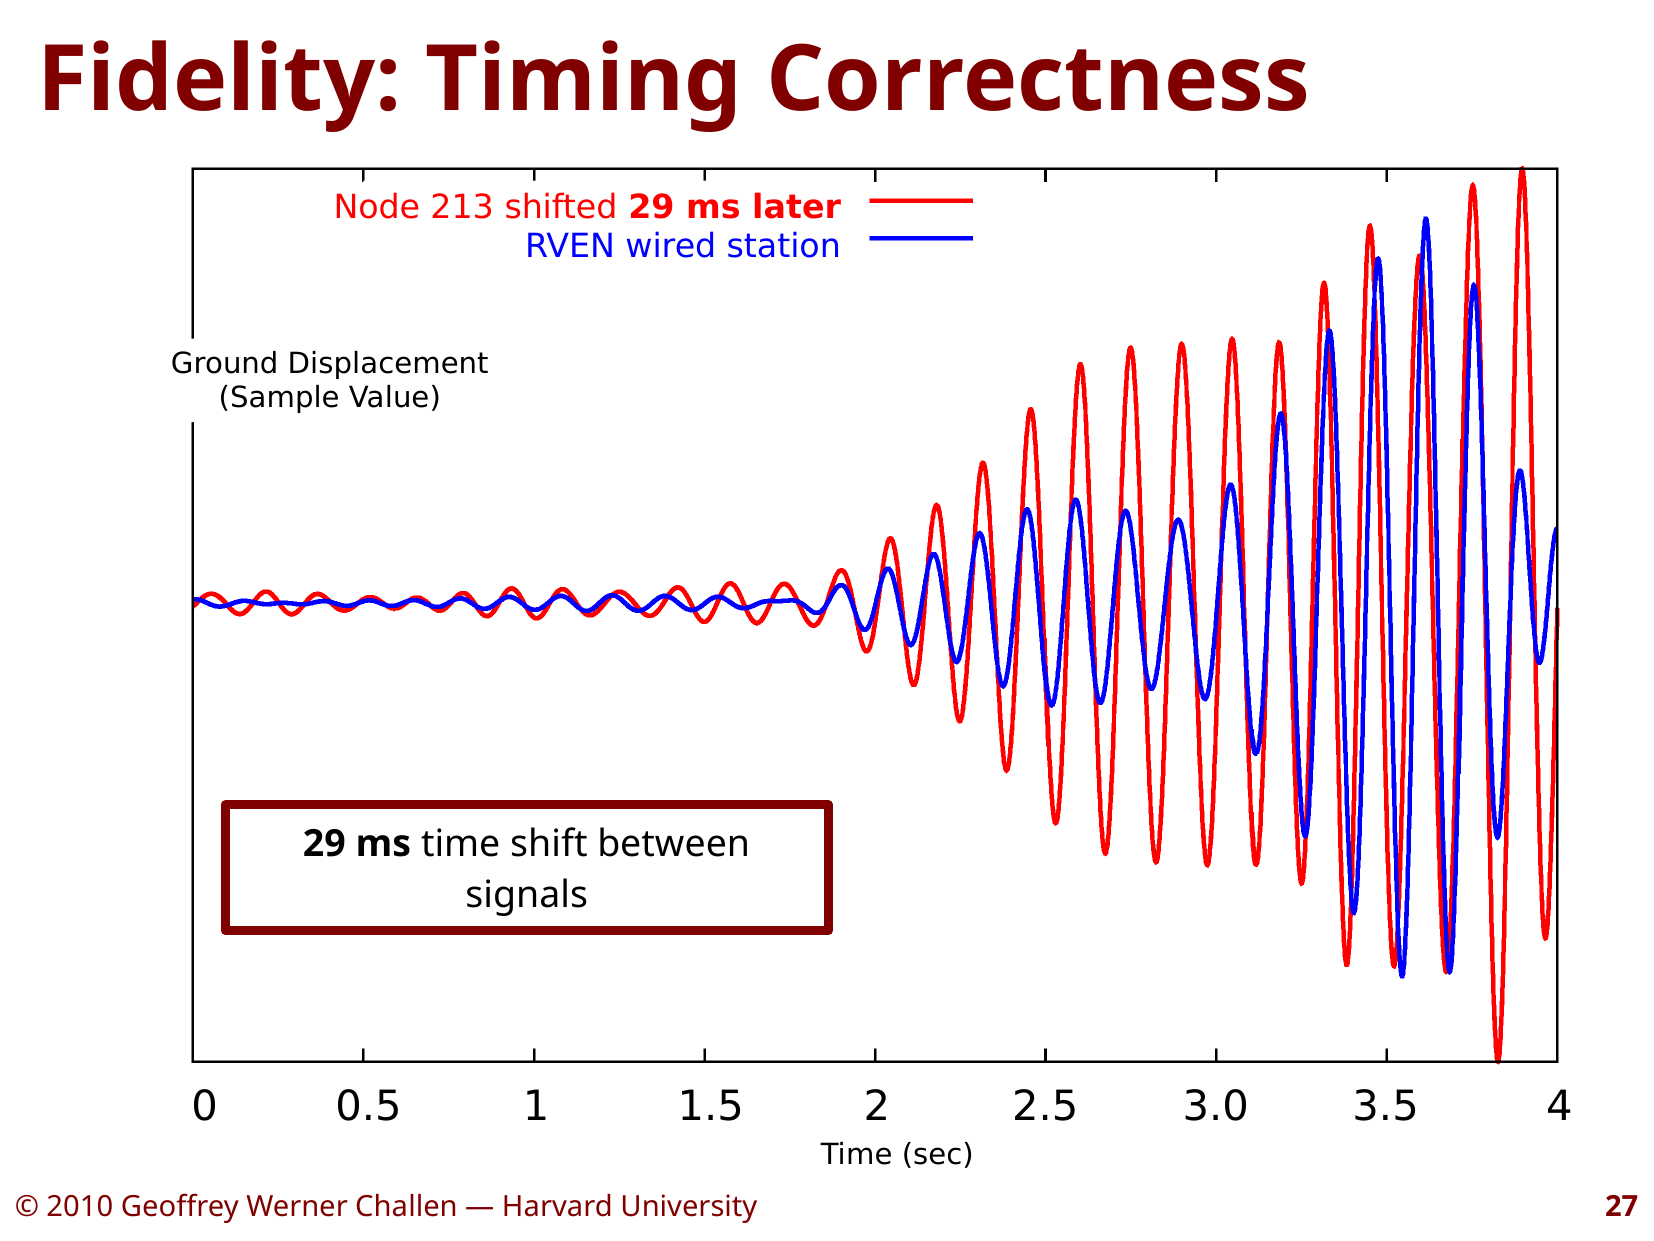

# Fidelity: Timing Correctness
Node 213 shifted 29 ms later
RVEN wired station
Ground Displacement
(Sample Value)
29 ms time shift between signals
0
1
2
3.0
4
0.5
1.5
2.5
3.5
2
Time (sec)
27